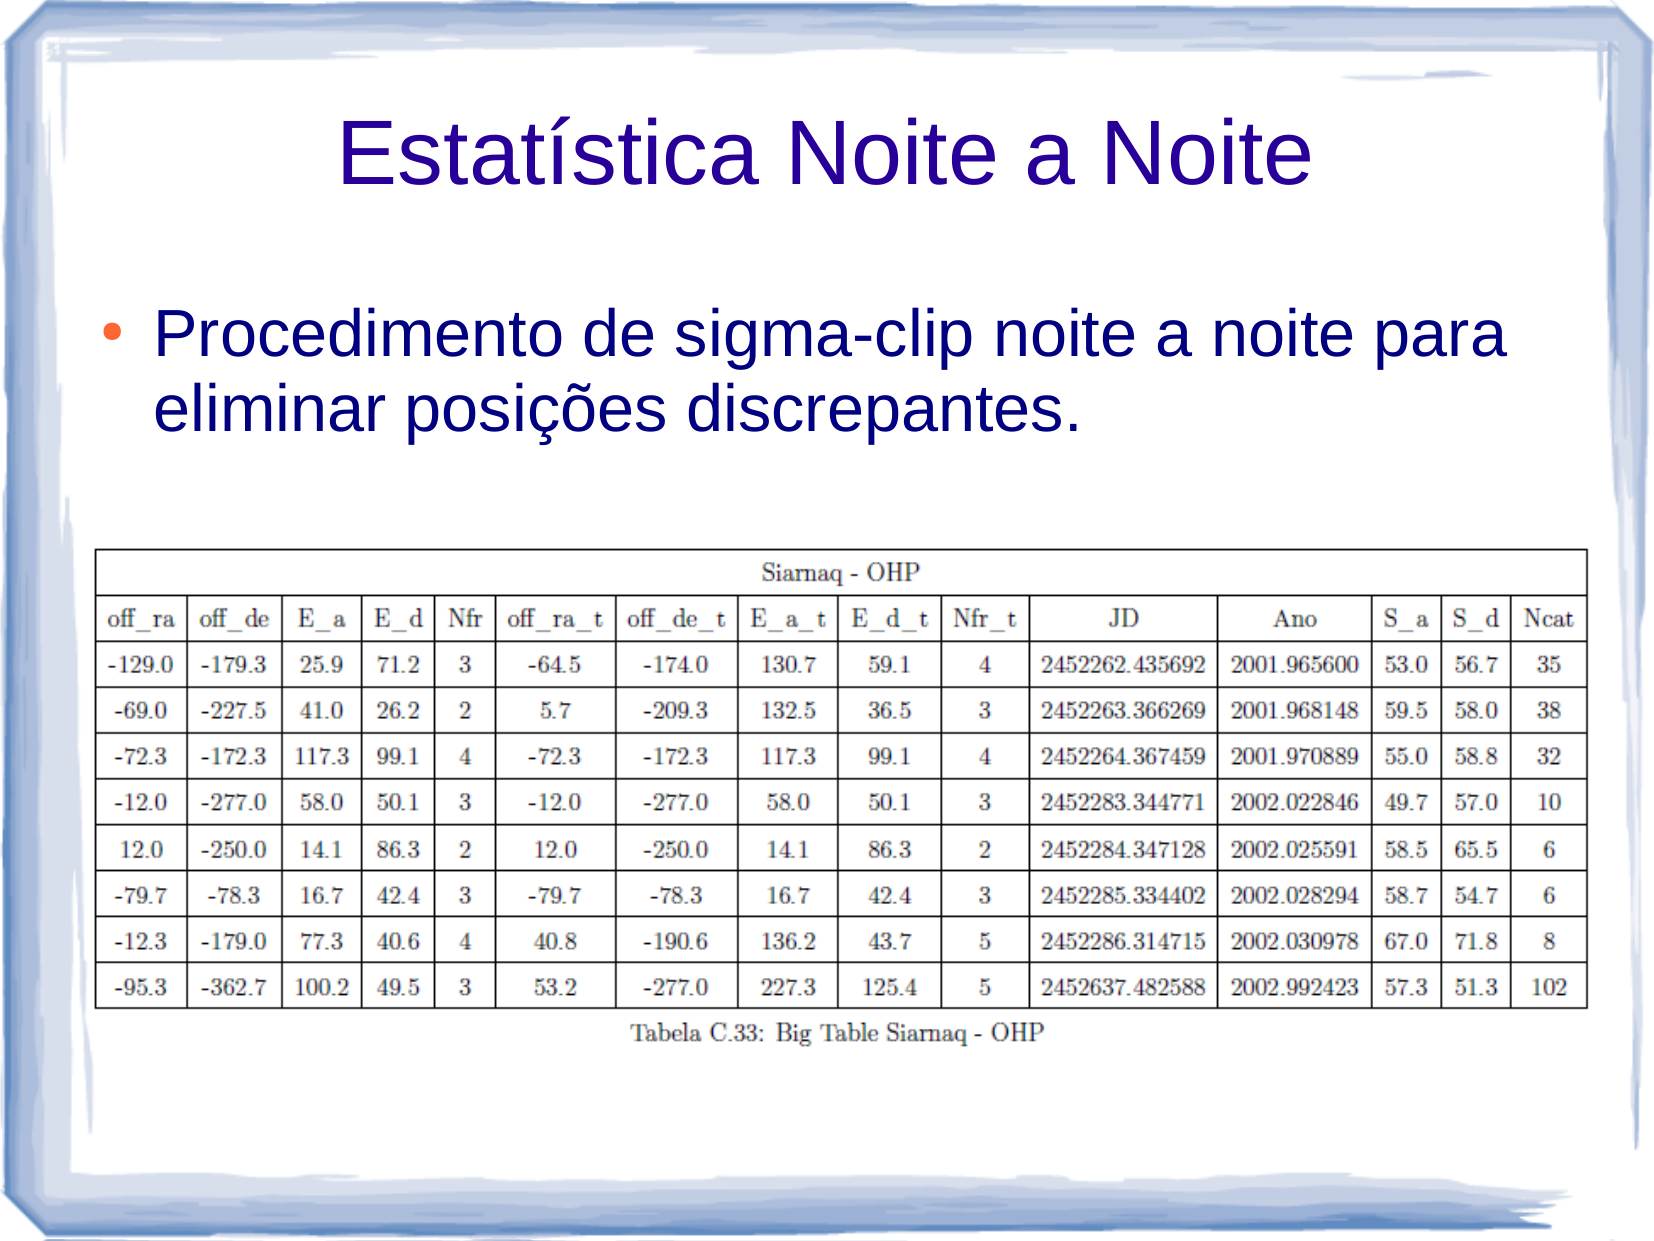

# Estatística Noite a Noite
Procedimento de sigma-clip noite a noite para eliminar posições discrepantes.